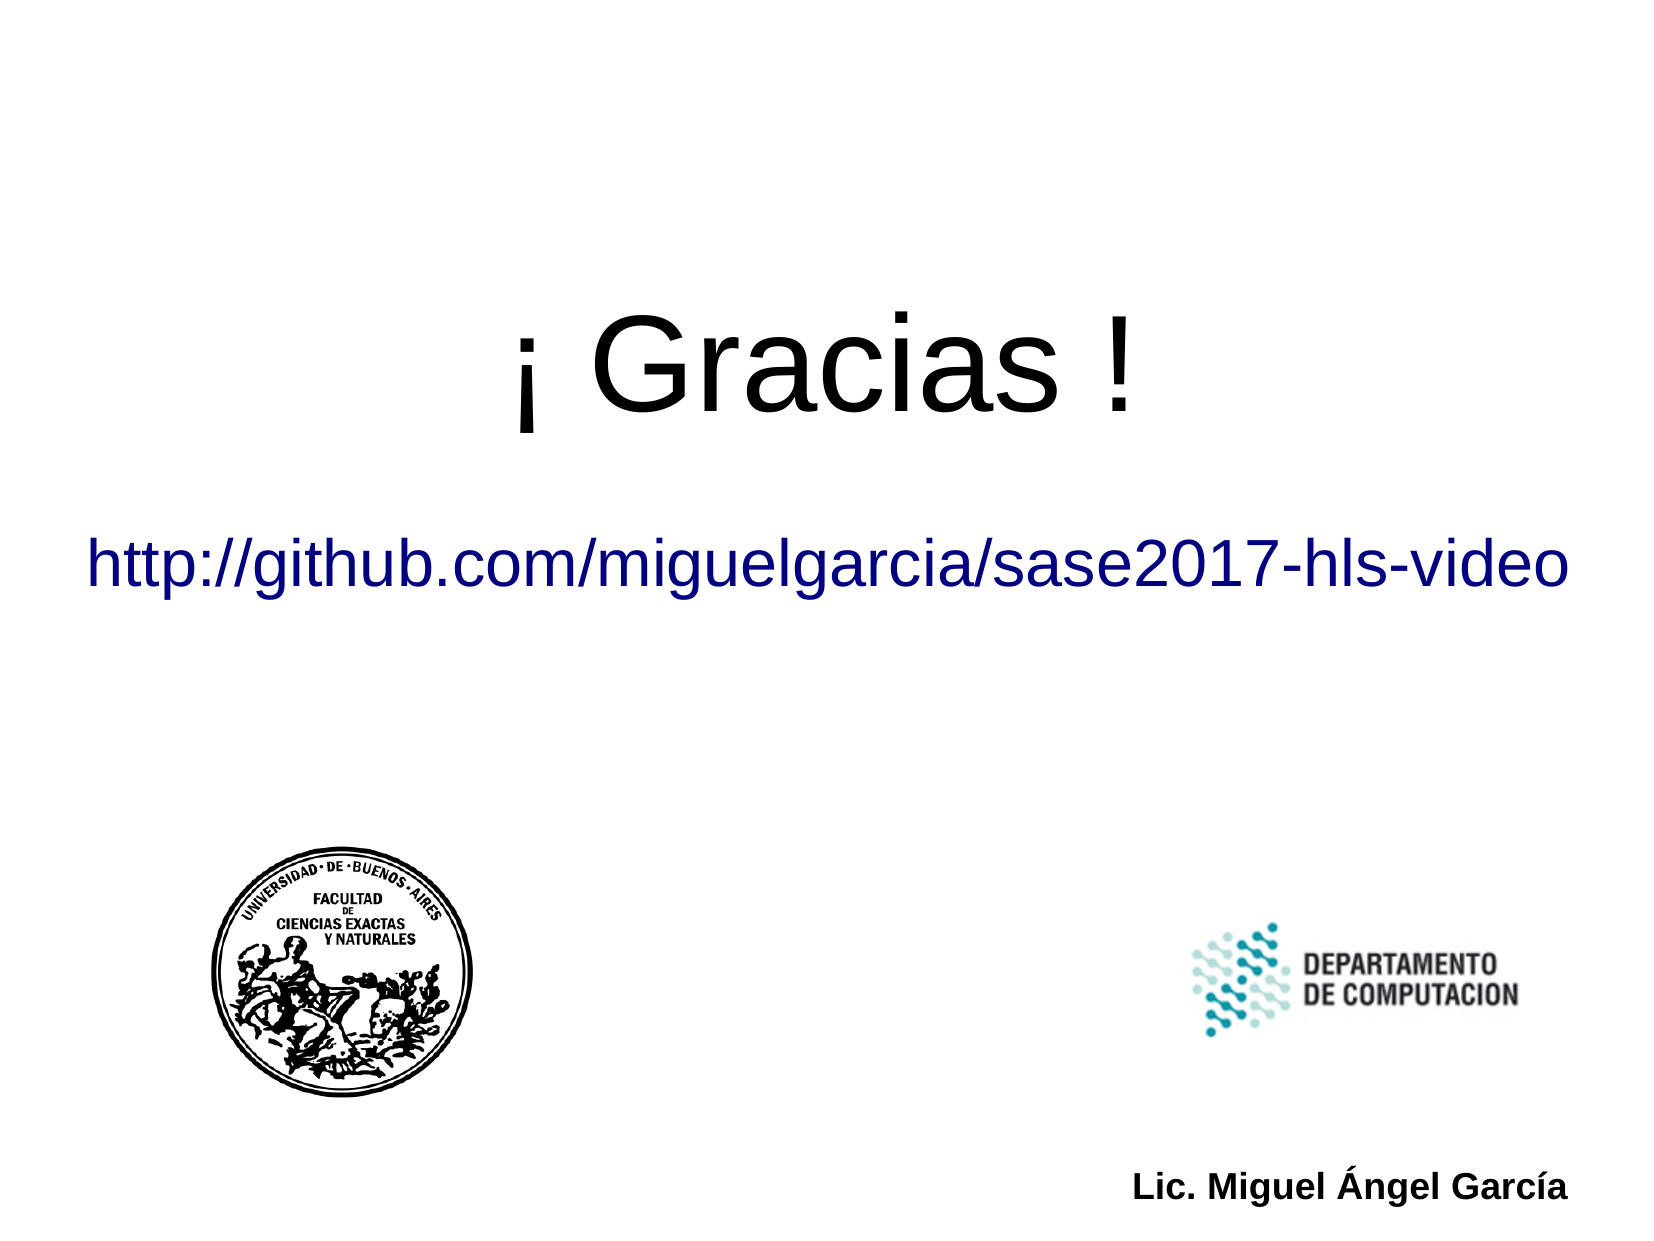

# ¡ Gracias !
http://github.com/miguelgarcia/sase2017-hls-video
Lic. Miguel Ángel García